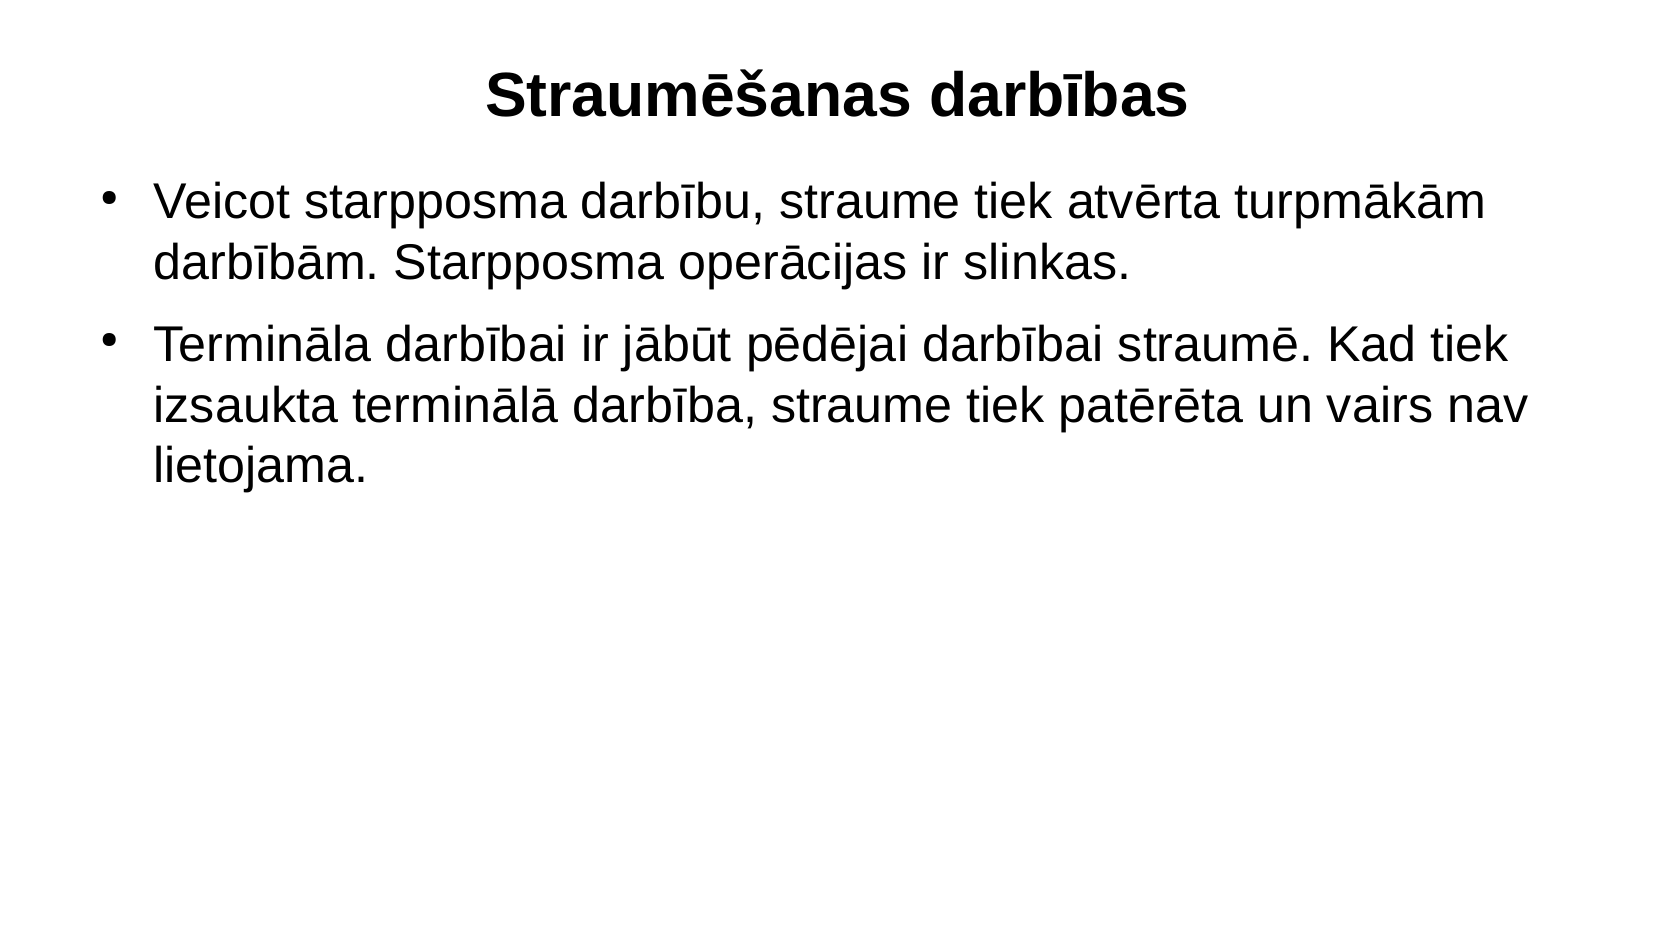

# Straumēšanas darbības
Veicot starpposma darbību, straume tiek atvērta turpmākām darbībām. Starpposma operācijas ir slinkas.
Termināla darbībai ir jābūt pēdējai darbībai straumē. Kad tiek izsaukta terminālā darbība, straume tiek patērēta un vairs nav lietojama.